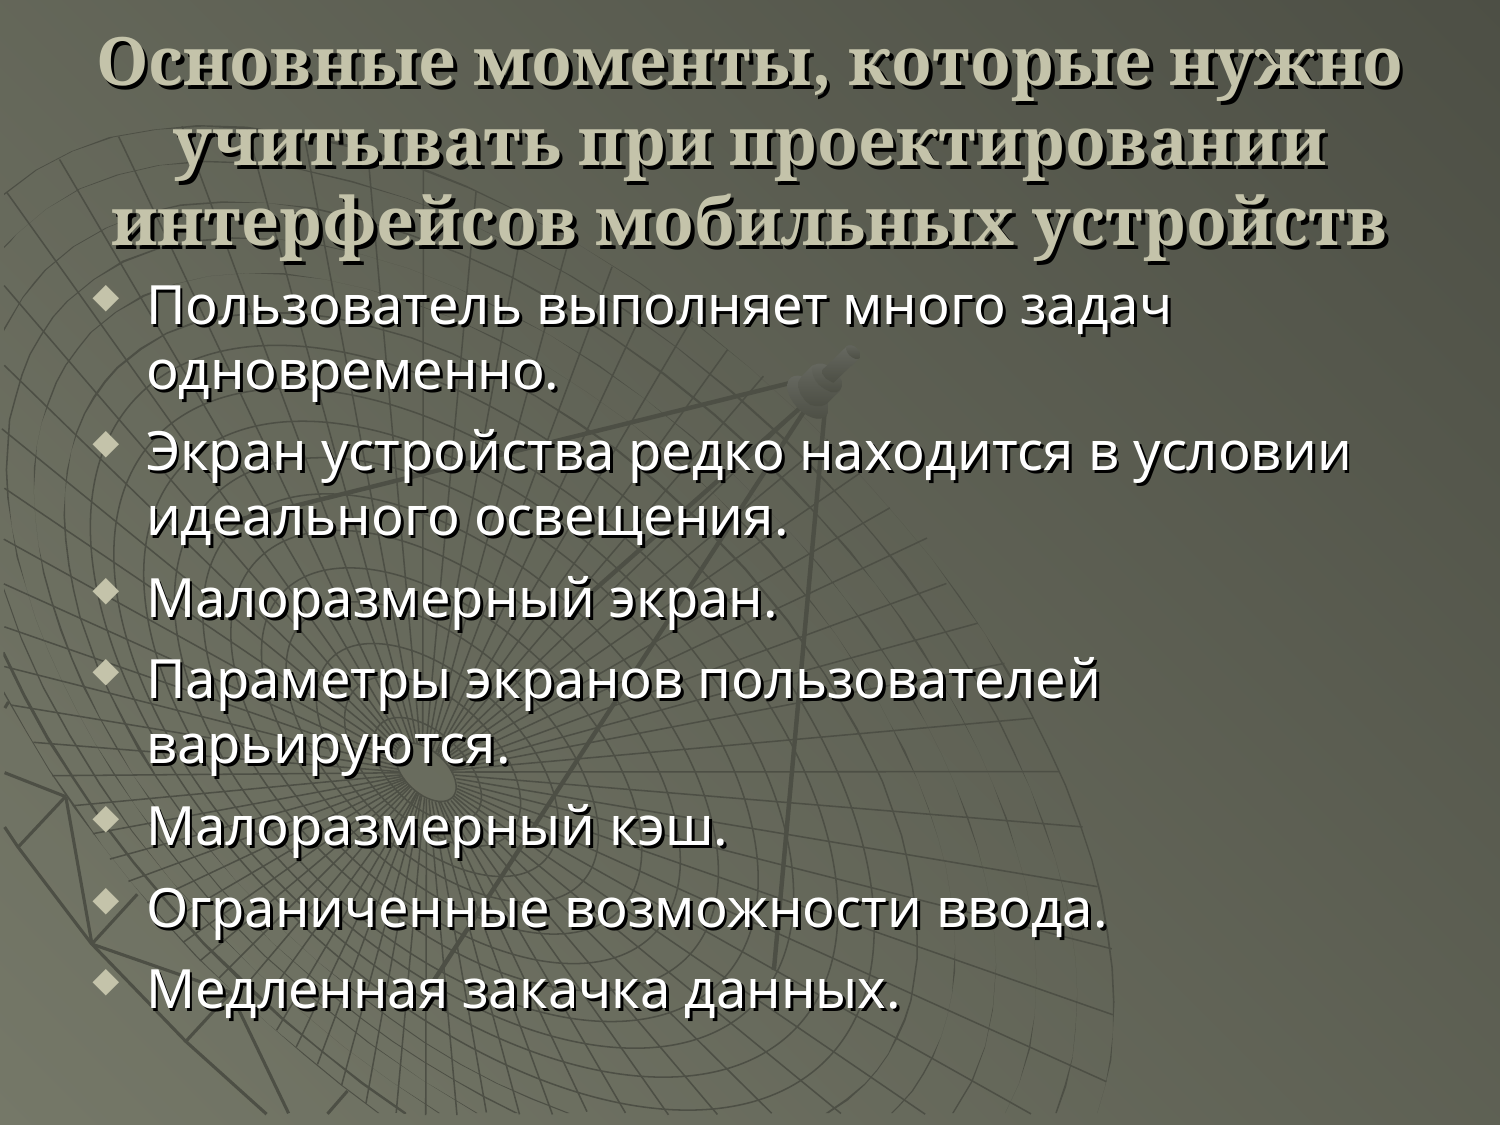

# Основные моменты, которые нужно учитывать при проектировании интерфейсов мобильных устройств
Пользователь выполняет много задач одновременно.
Экран устройства редко находится в условии идеального освещения.
Малоразмерный экран.
Параметры экранов пользователей варьируются.
Малоразмерный кэш.
Ограниченные возможности ввода.
Медленная закачка данных.